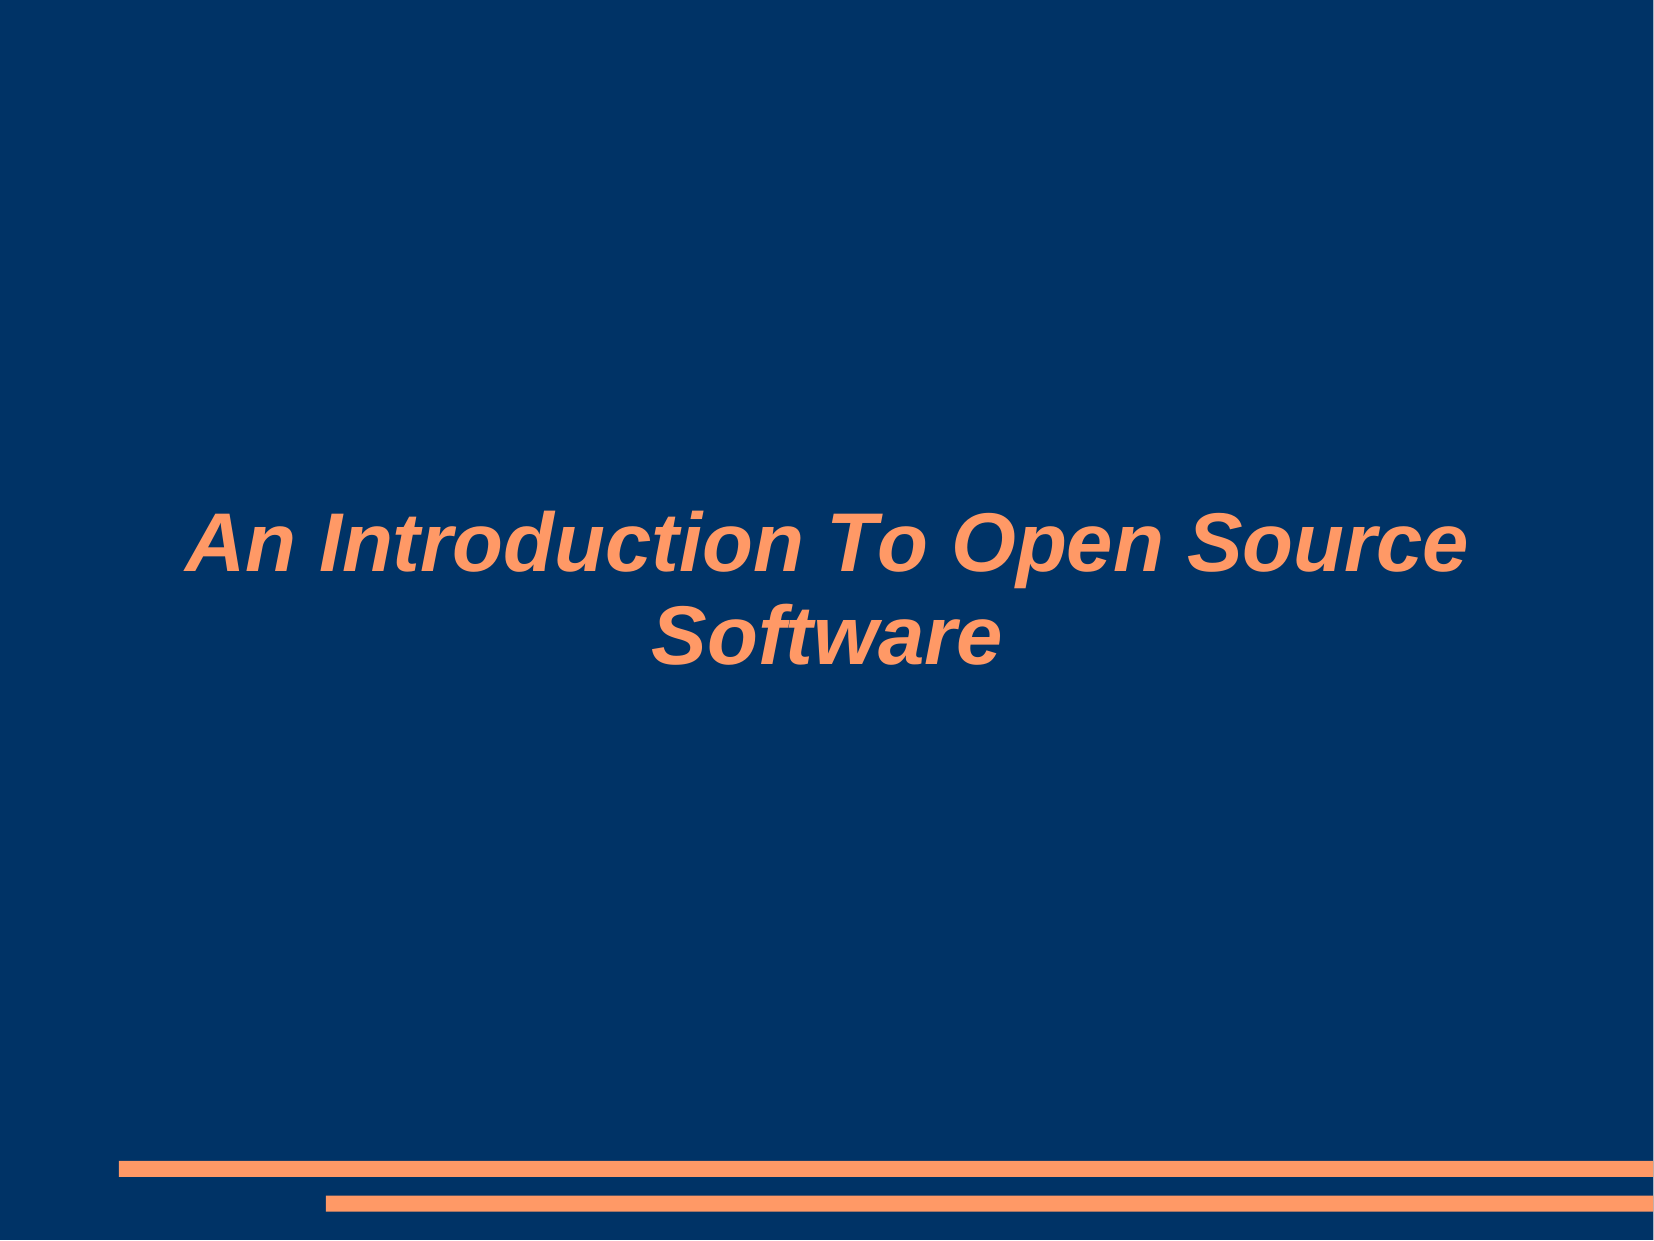

# An Introduction To Open Source Software